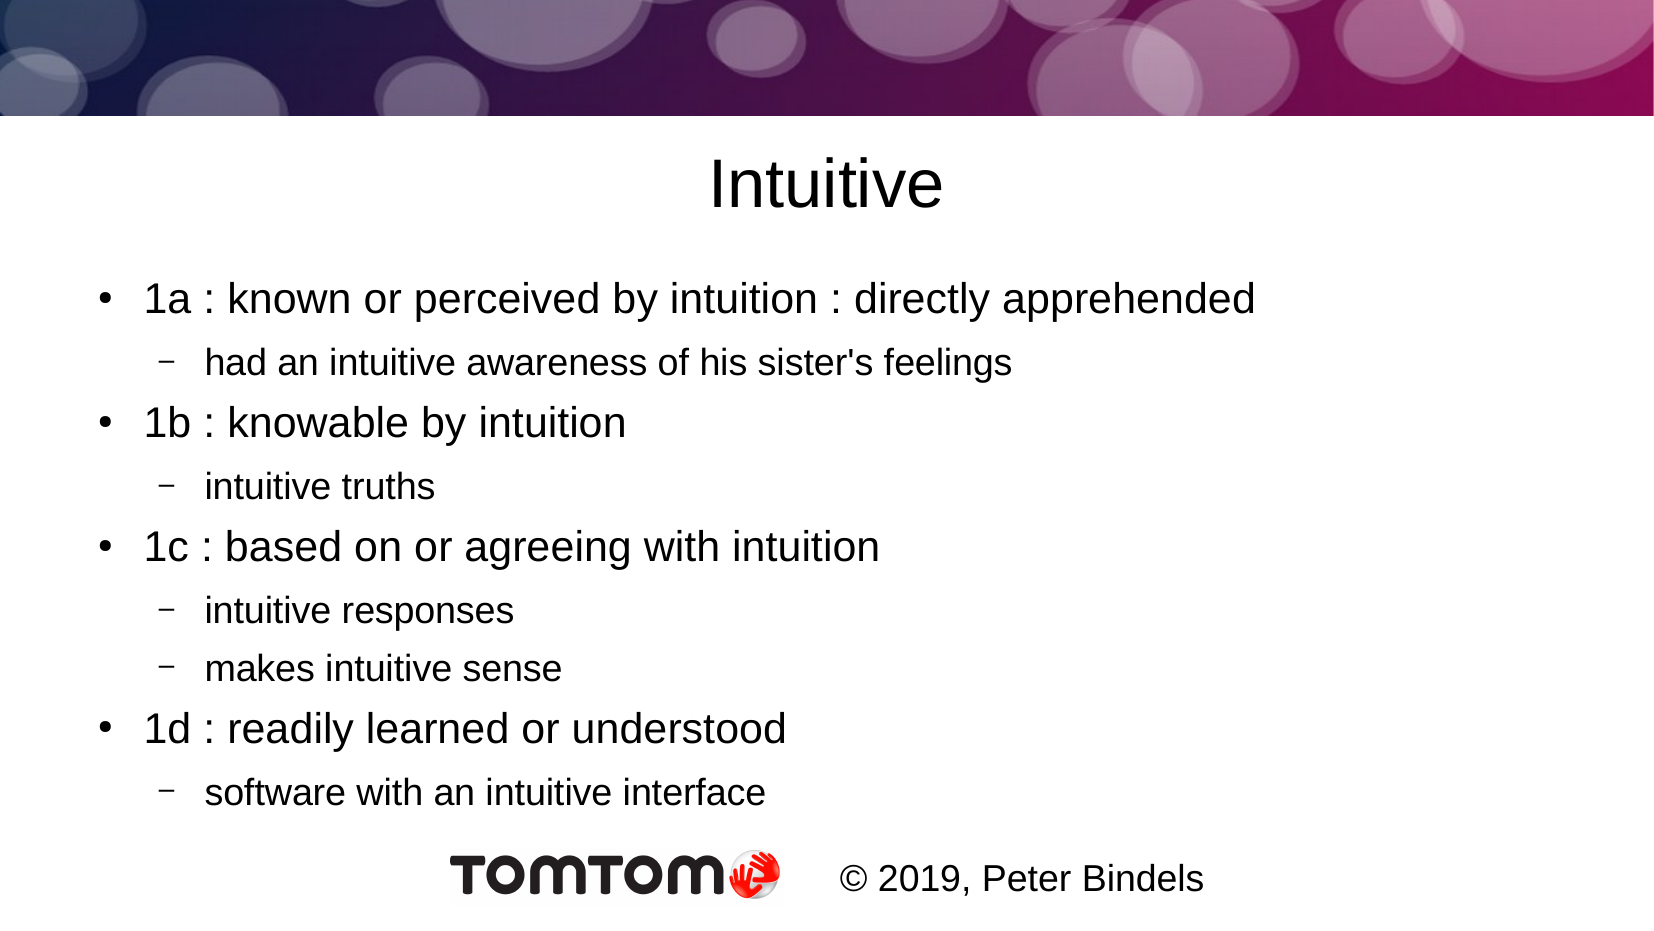

# Intuitive
1a : known or perceived by intuition : directly apprehended
had an intuitive awareness of his sister's feelings
1b : knowable by intuition
intuitive truths
1c : based on or agreeing with intuition
intuitive responses
makes intuitive sense
1d : readily learned or understood
software with an intuitive interface